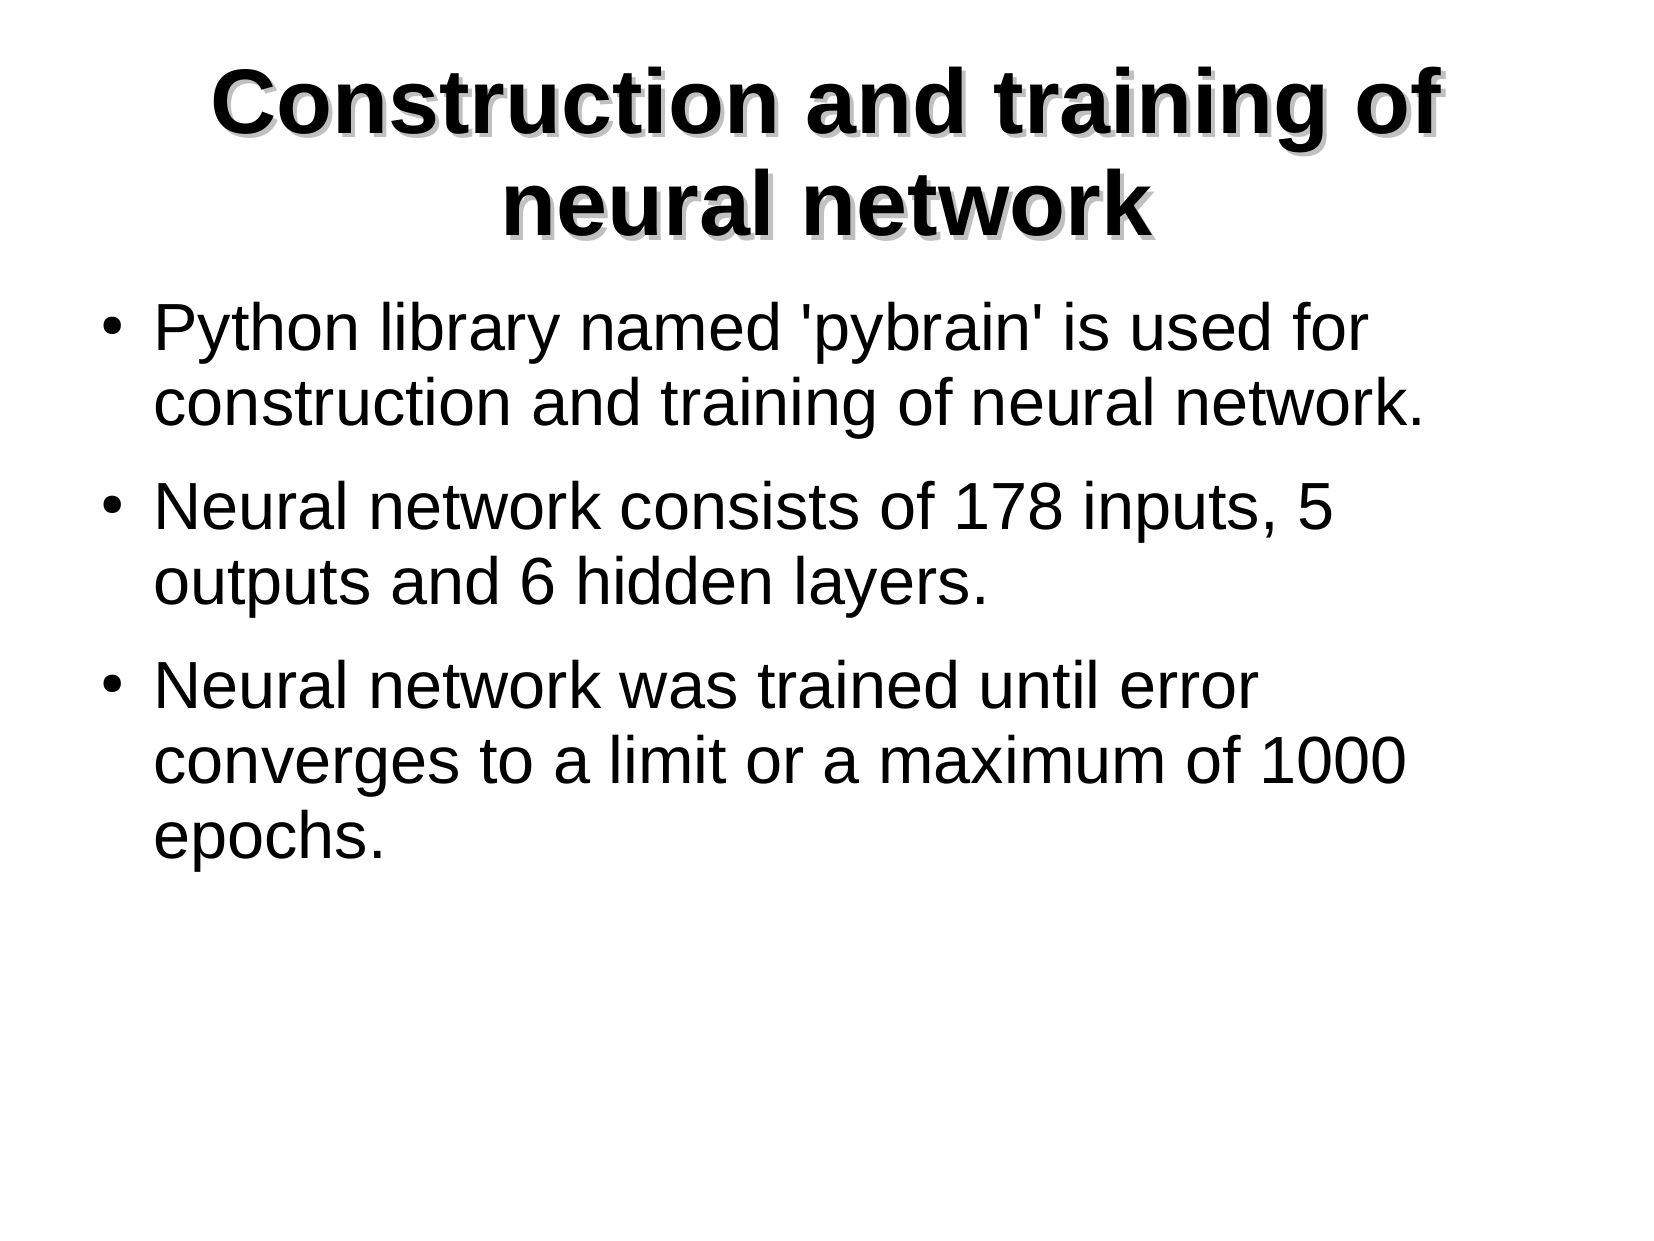

# Construction and training of neural network
Python library named 'pybrain' is used for construction and training of neural network.
Neural network consists of 178 inputs, 5 outputs and 6 hidden layers.
Neural network was trained until error converges to a limit or a maximum of 1000 epochs.